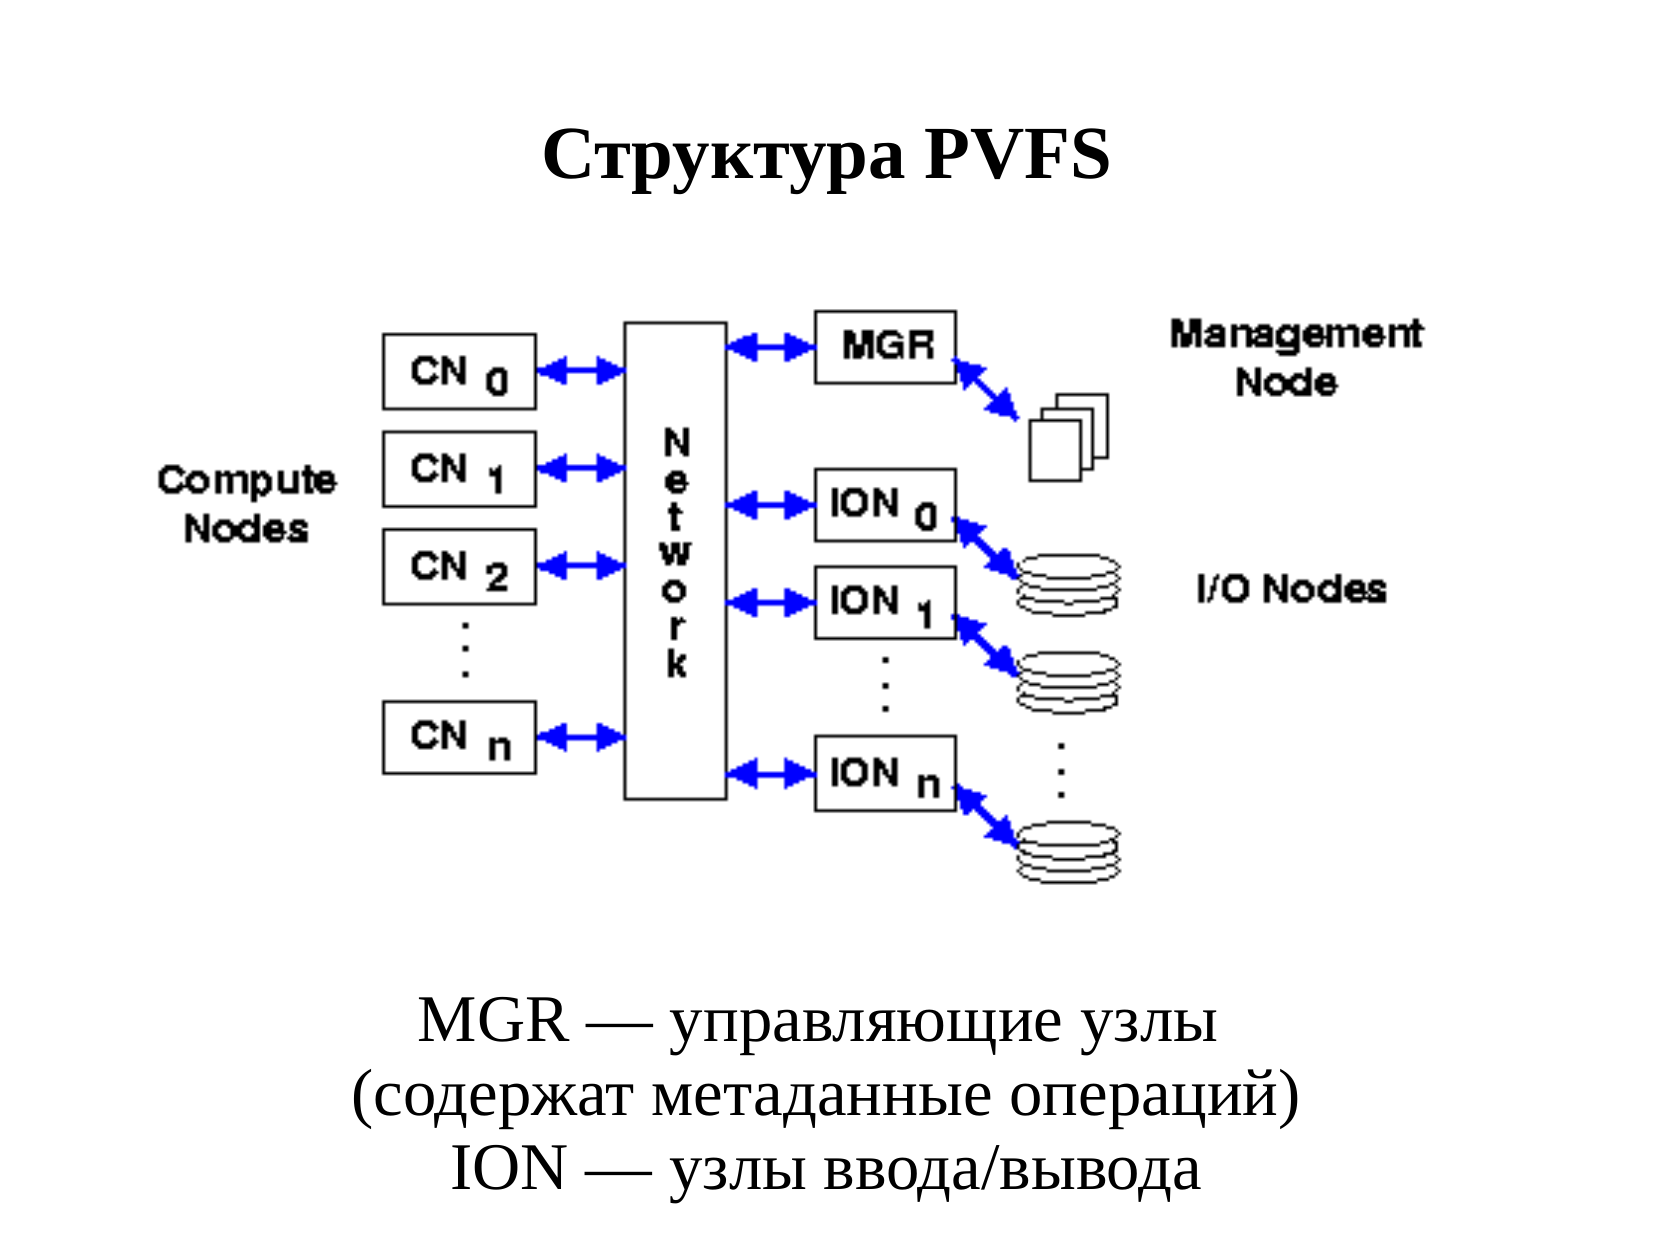

# Структура PVFS
MGR — управляющие узлы
(содержат метаданные операций)
ION — узлы ввода/вывода